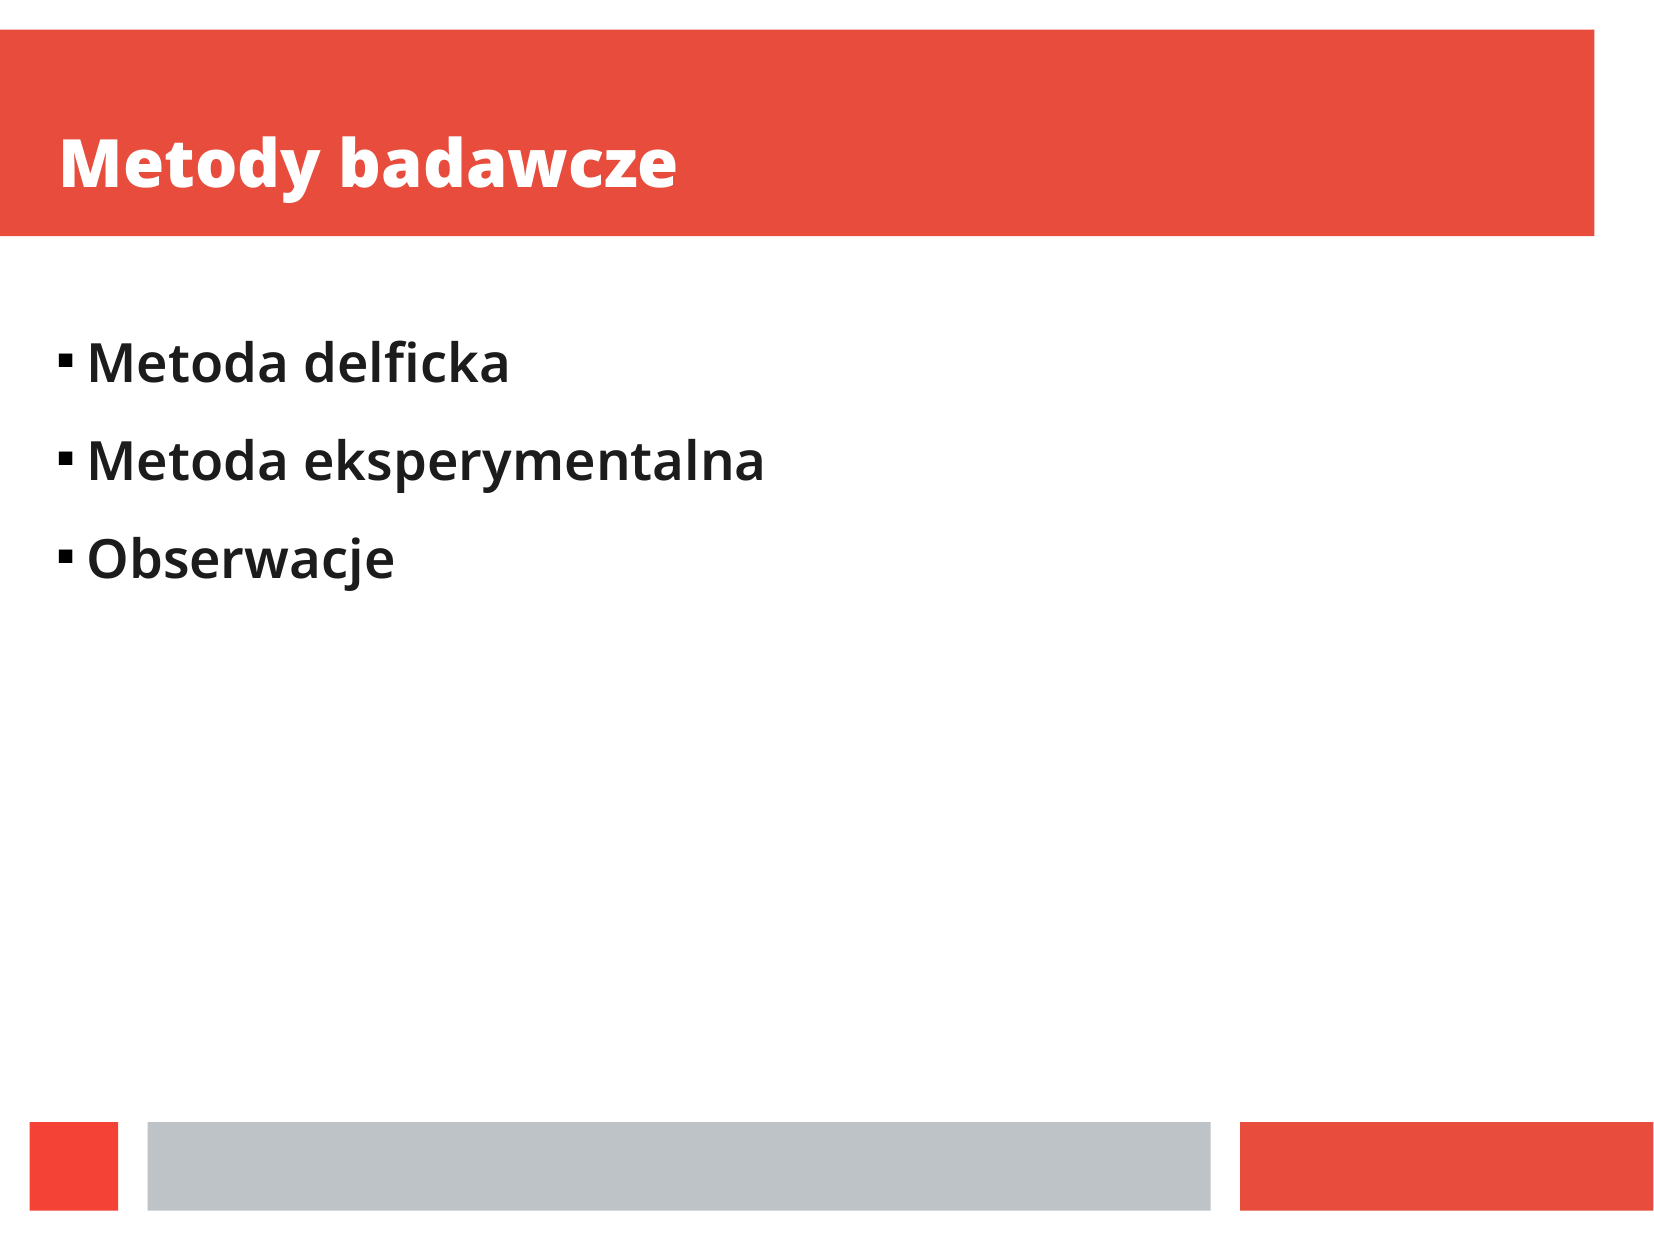

# Metody badawcze
 Metoda delficka
 Metoda eksperymentalna
 Obserwacje